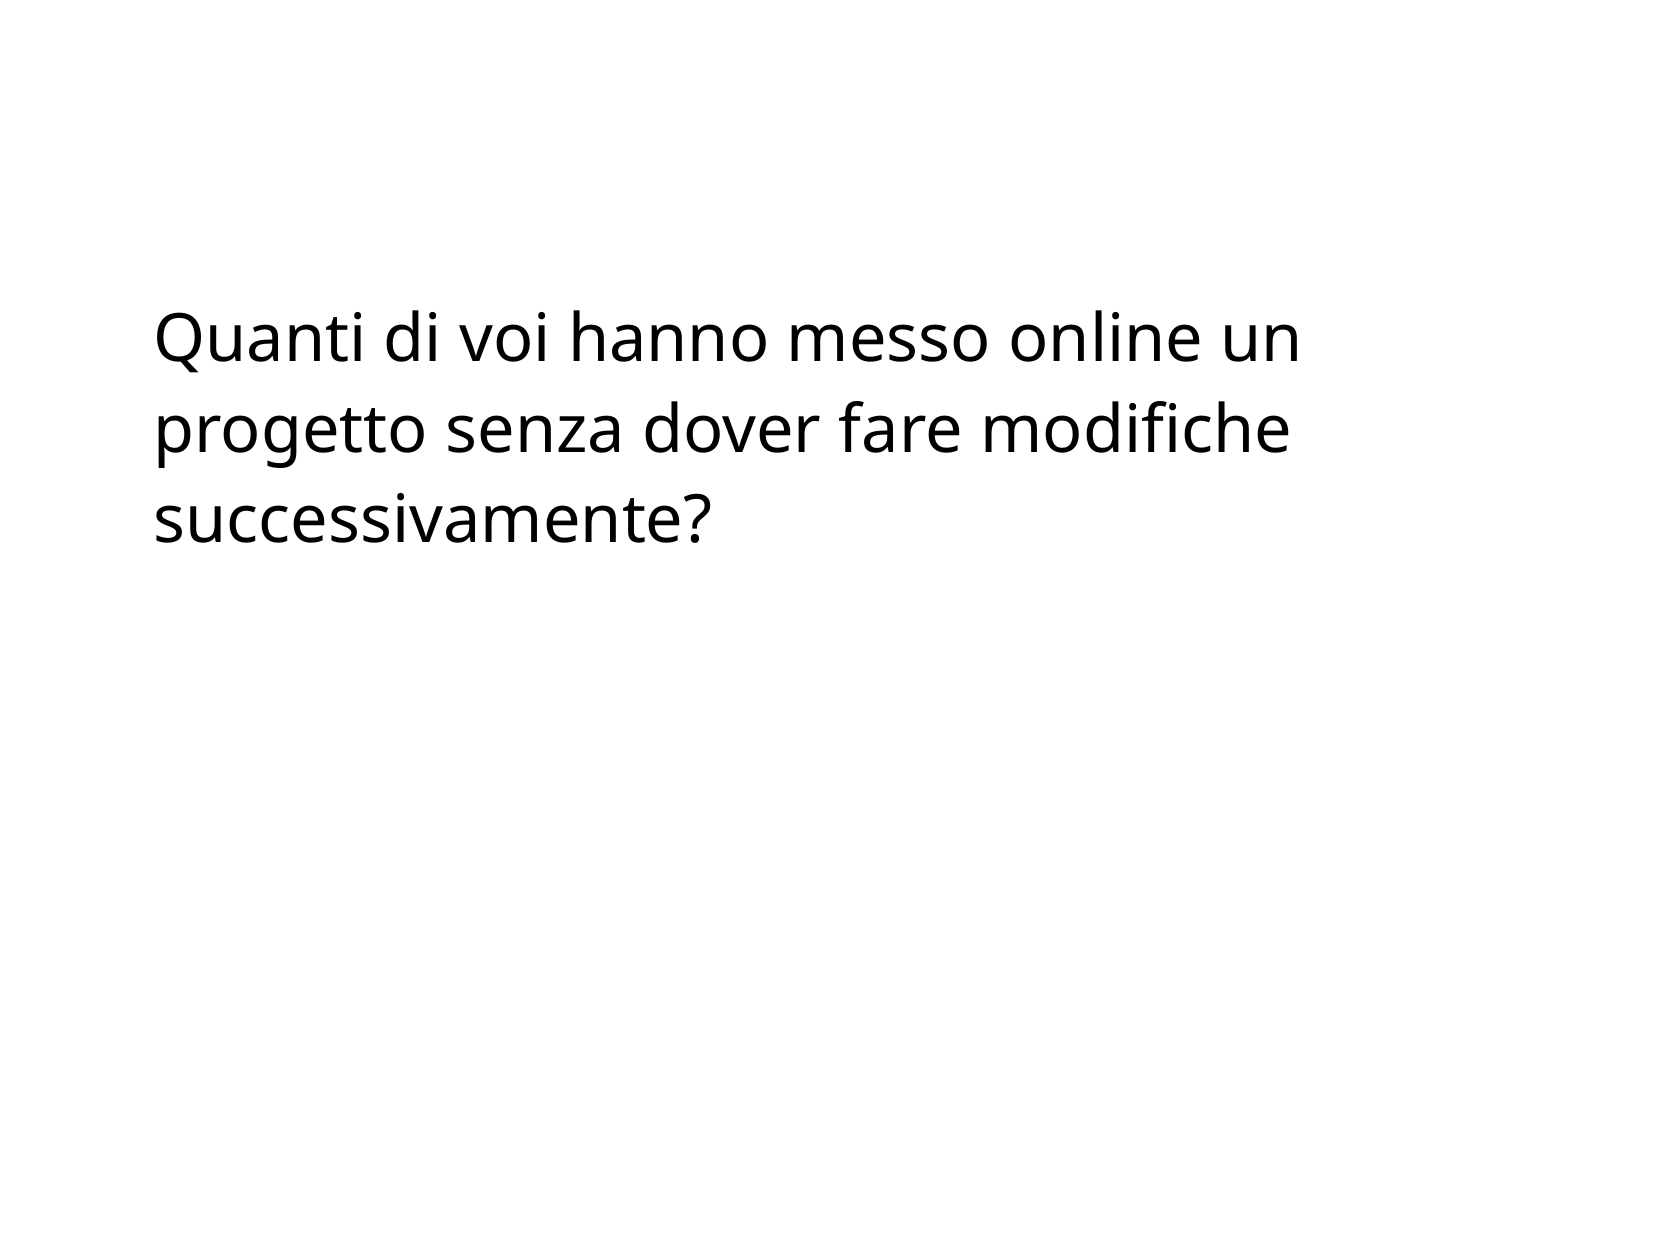

#
Quanti di voi hanno messo online un progetto senza dover fare modifiche successivamente?